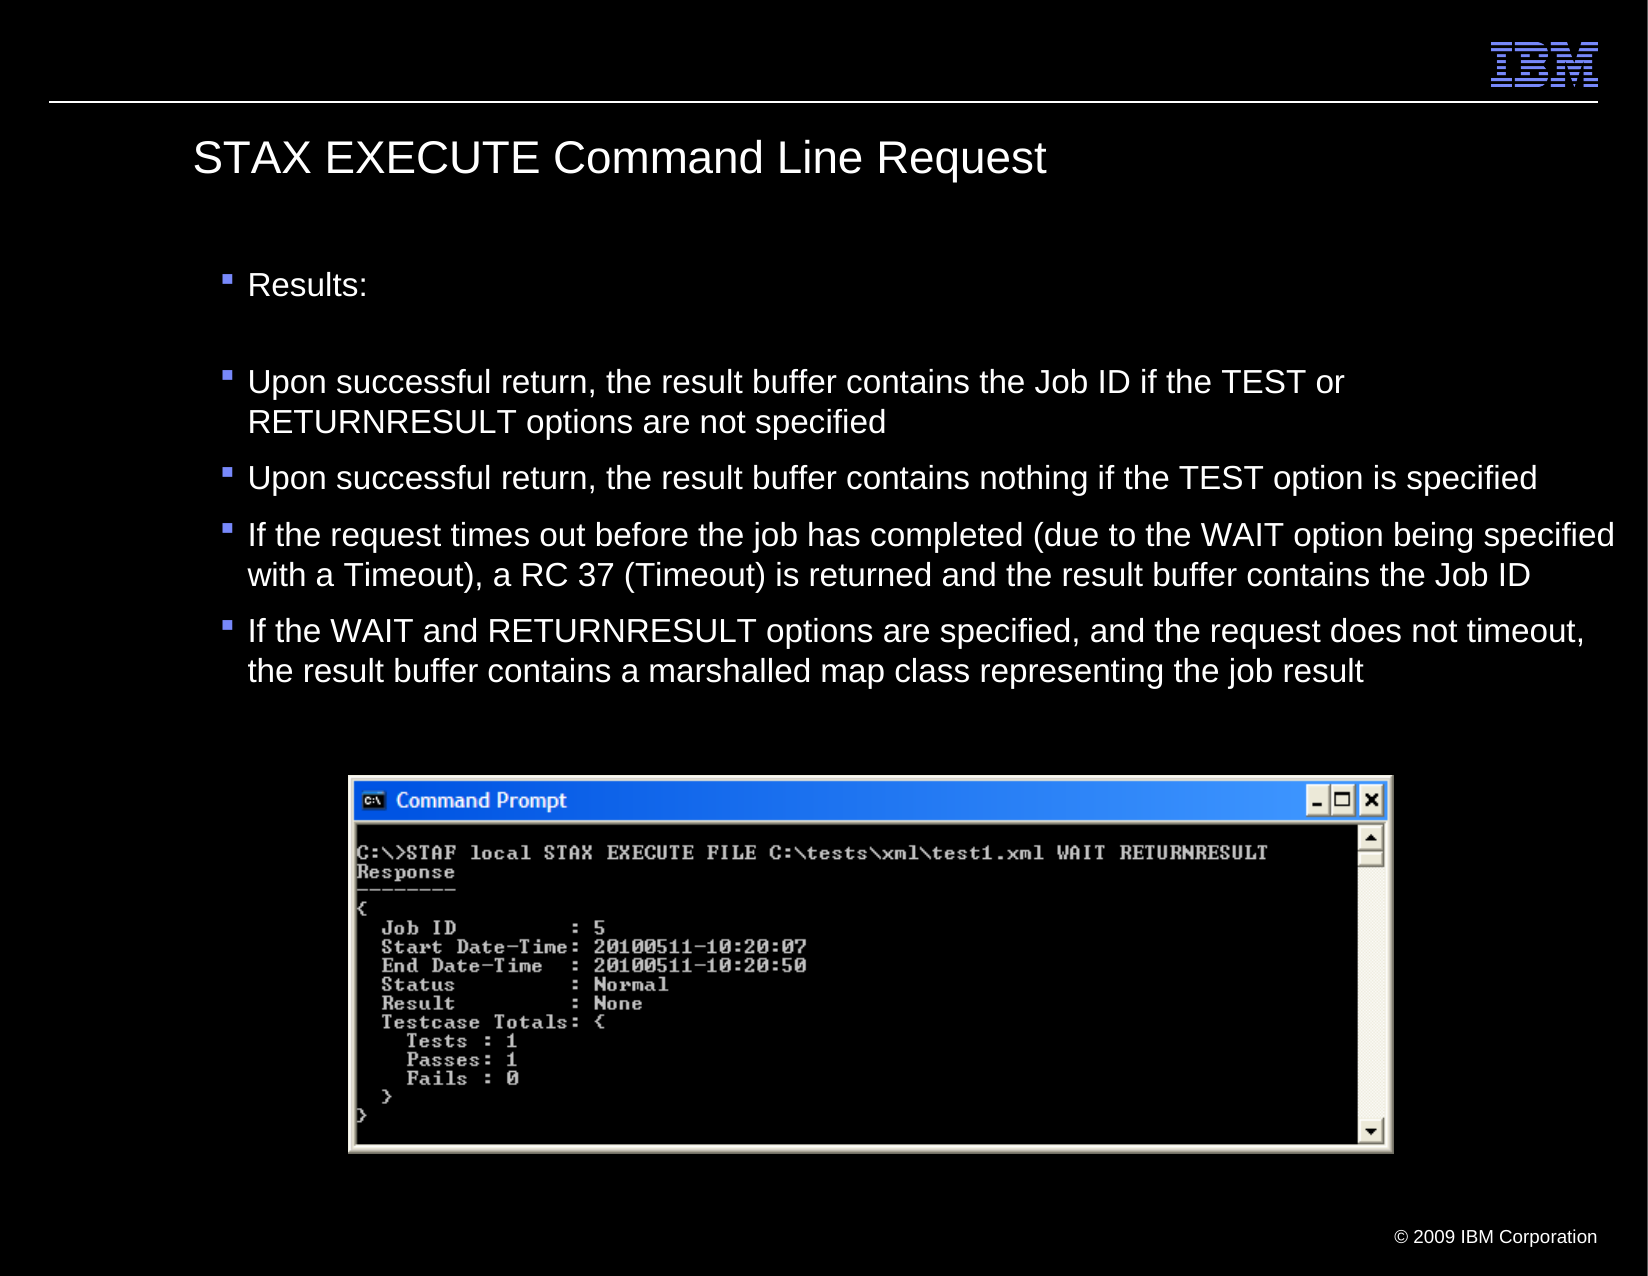

# STAX EXECUTE Command Line Request
Results:
Upon successful return, the result buffer contains the Job ID if the TEST or RETURNRESULT options are not specified
Upon successful return, the result buffer contains nothing if the TEST option is specified
If the request times out before the job has completed (due to the WAIT option being specified with a Timeout), a RC 37 (Timeout) is returned and the result buffer contains the Job ID
If the WAIT and RETURNRESULT options are specified, and the request does not timeout, the result buffer contains a marshalled map class representing the job result